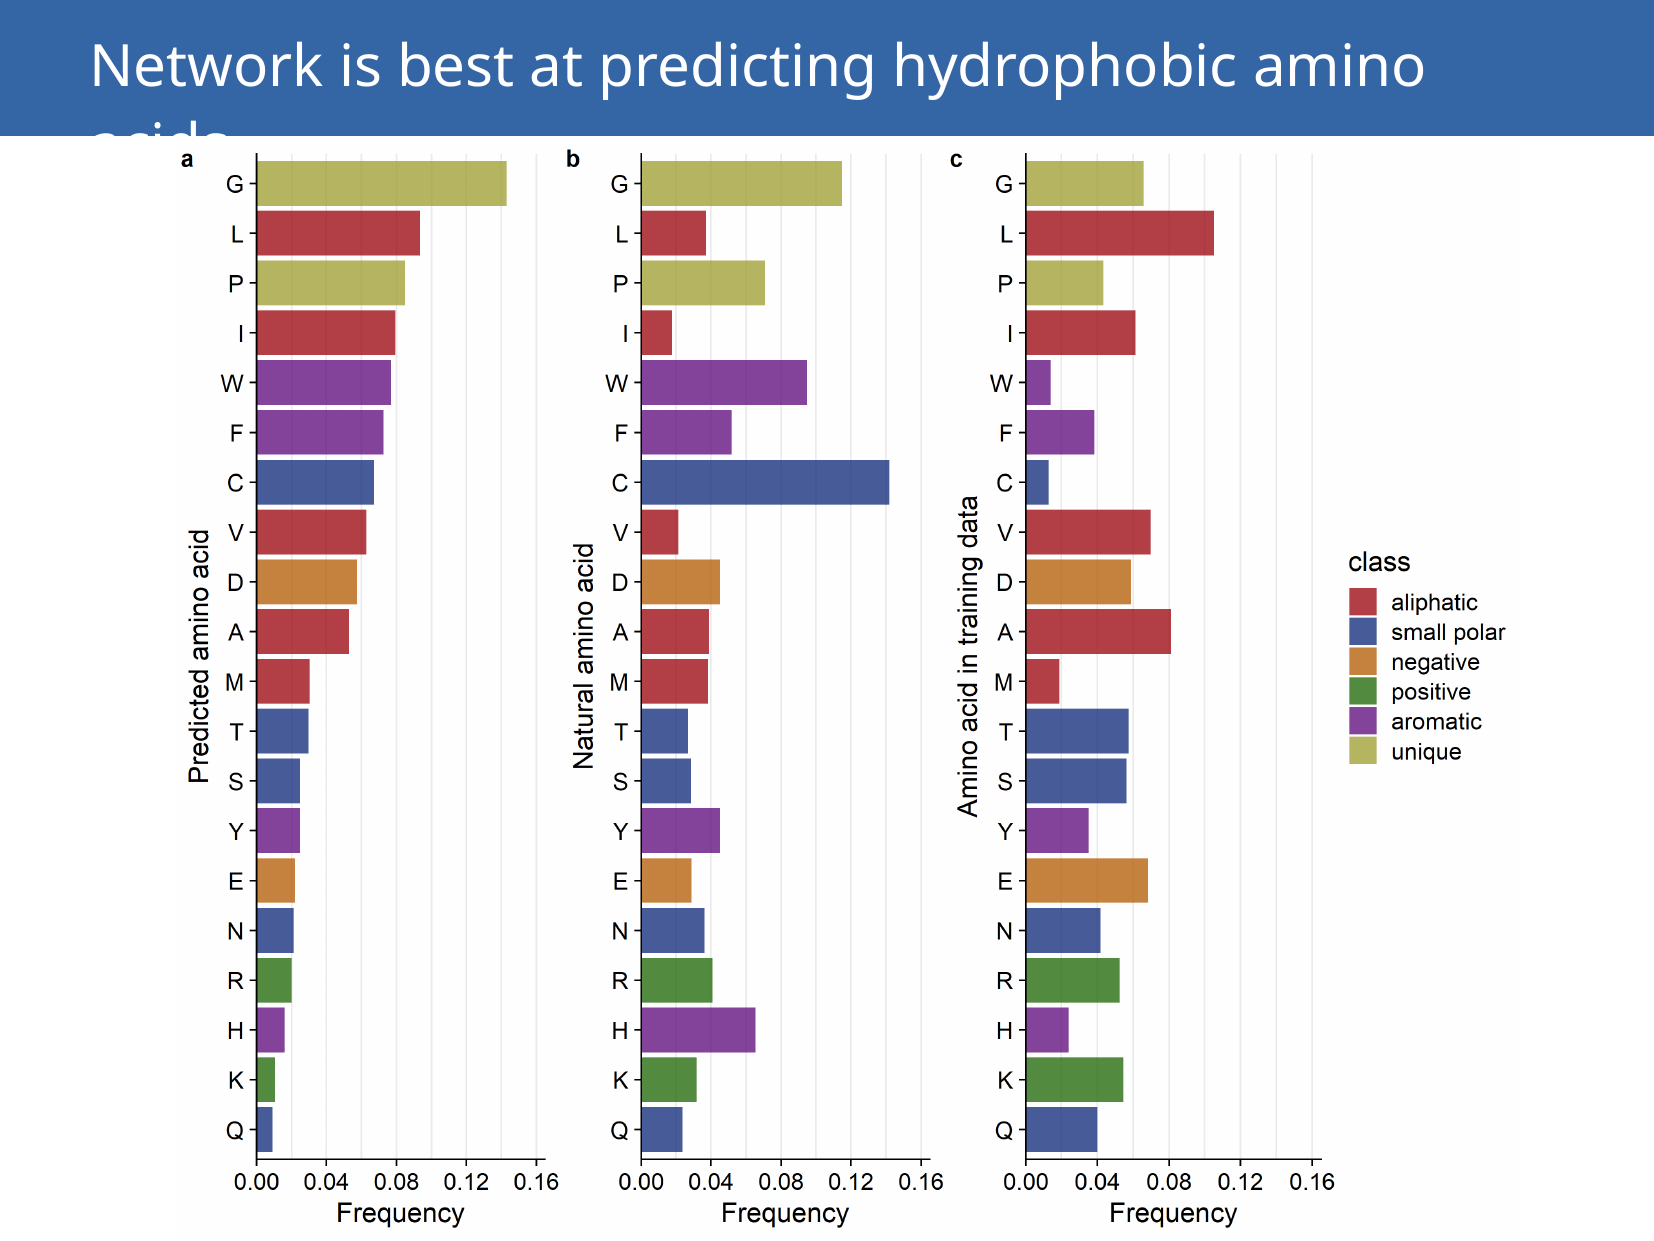

Network is best at predicting hydrophobic amino acids.